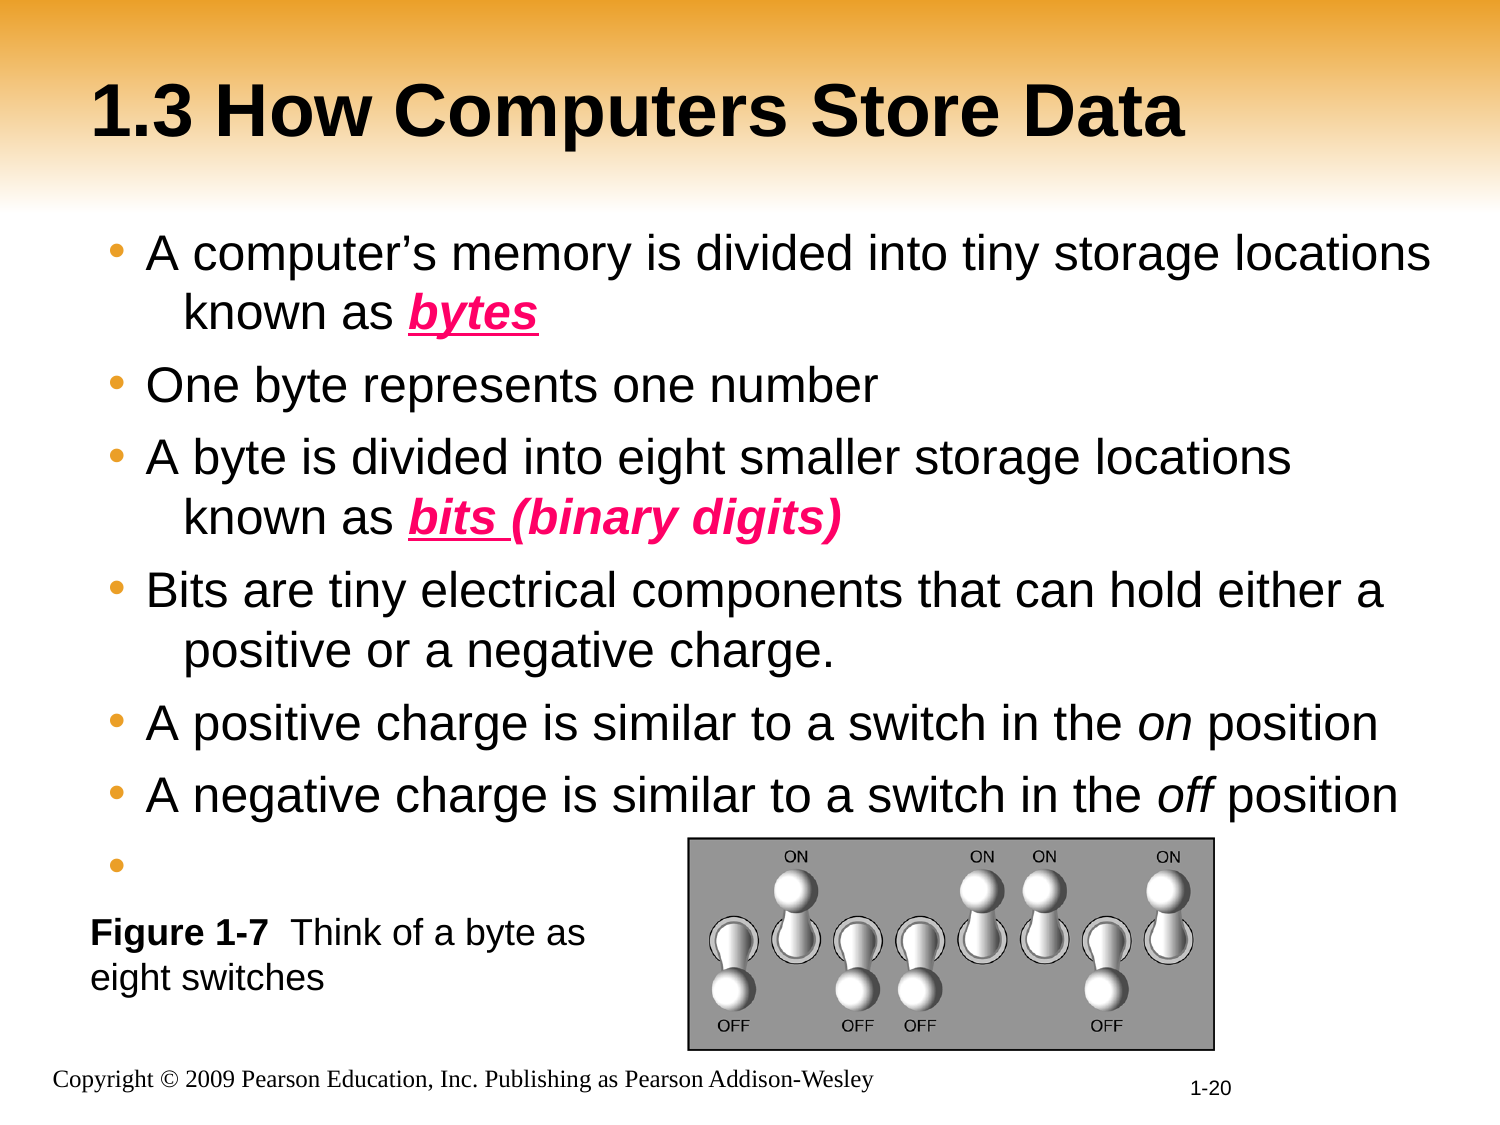

# 1.3 How Computers Store Data
A computer’s memory is divided into tiny storage locations known as bytes
One byte represents one number
A byte is divided into eight smaller storage locations known as bits (binary digits)
Bits are tiny electrical components that can hold either a positive or a negative charge.
A positive charge is similar to a switch in the on position
A negative charge is similar to a switch in the off position
Figure 1-7 Think of a byte as eight switches